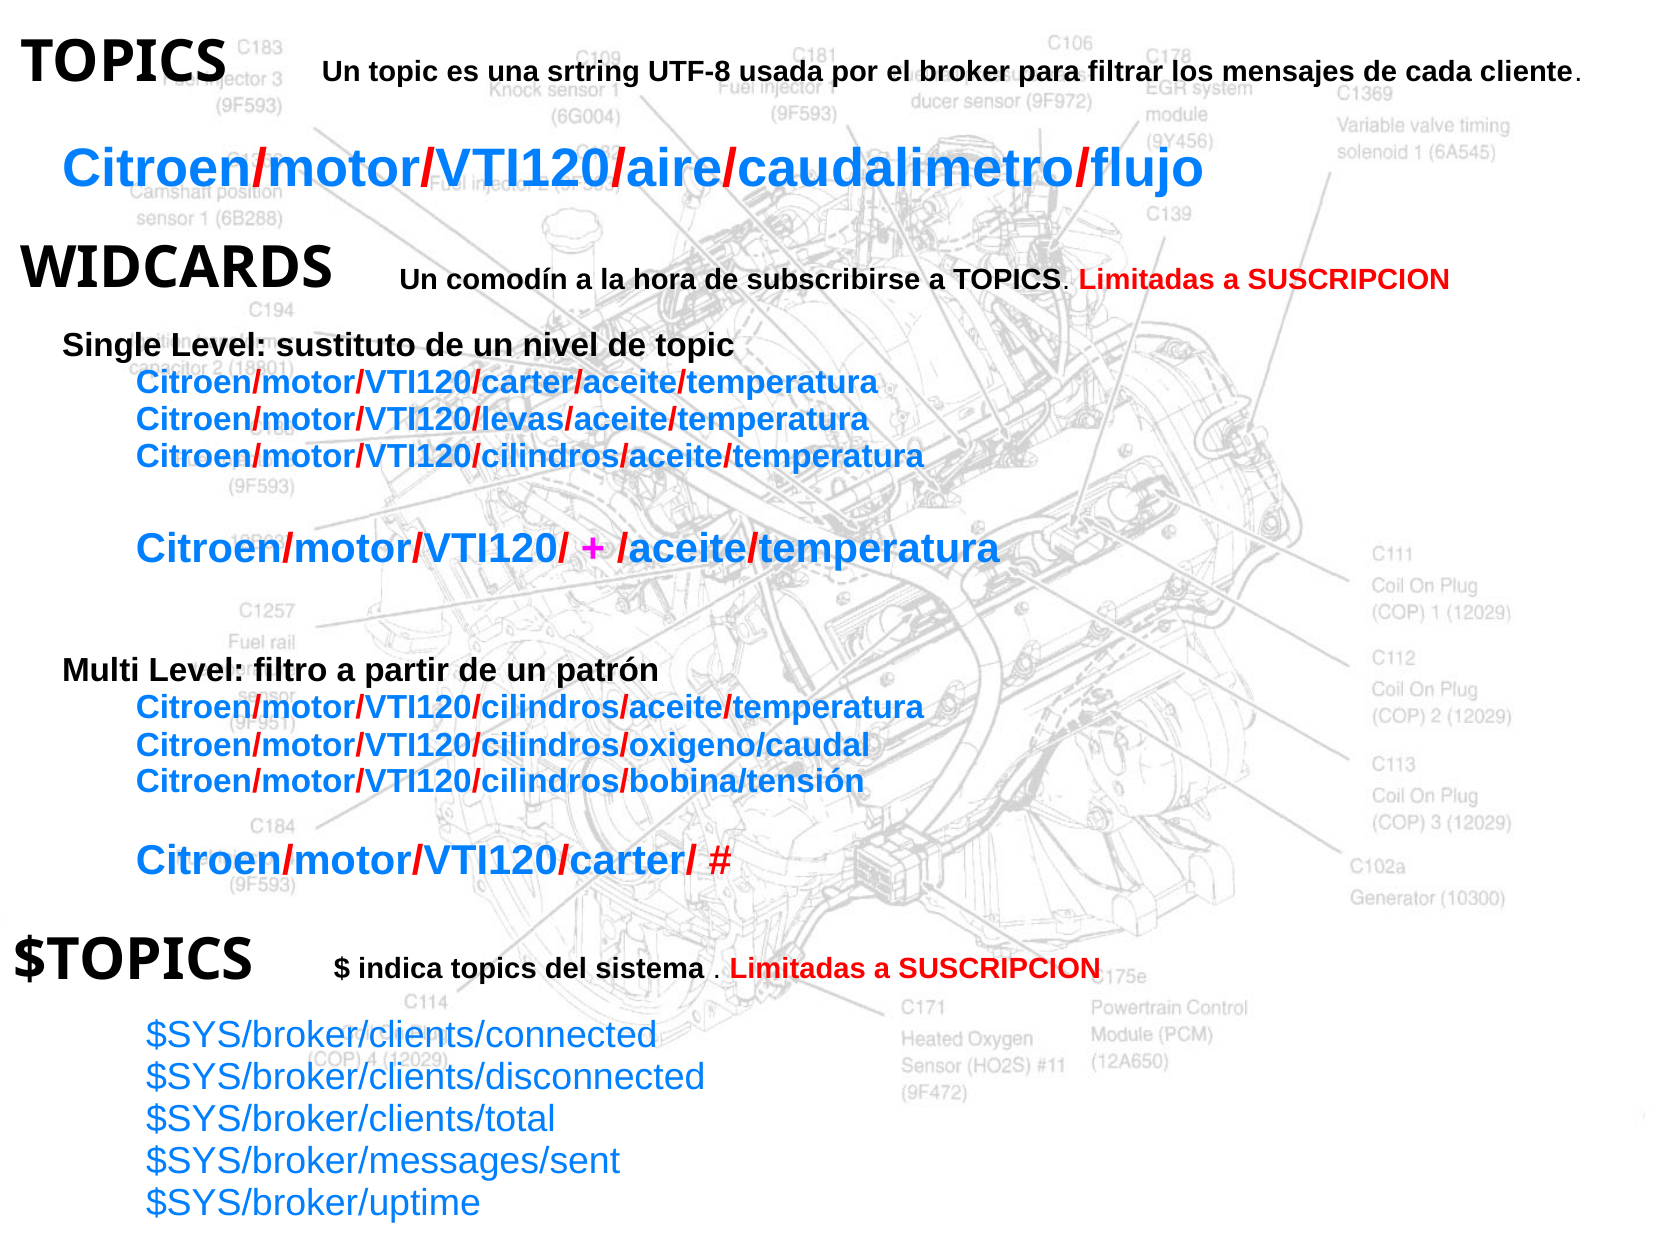

TOPICS
Un topic es una srtring UTF-8 usada por el broker para filtrar los mensajes de cada cliente.
Citroen/motor/VTI120/aire/caudalimetro/flujo
WIDCARDS
Un comodín a la hora de subscribirse a TOPICS. Limitadas a SUSCRIPCION
Single Level: sustituto de un nivel de topic
	Citroen/motor/VTI120/carter/aceite/temperatura
	Citroen/motor/VTI120/levas/aceite/temperatura
	Citroen/motor/VTI120/cilindros/aceite/temperatura
	Citroen/motor/VTI120/ + /aceite/temperatura
Multi Level: filtro a partir de un patrón
	Citroen/motor/VTI120/cilindros/aceite/temperatura
	Citroen/motor/VTI120/cilindros/oxigeno/caudal
	Citroen/motor/VTI120/cilindros/bobina/tensión
	Citroen/motor/VTI120/carter/ #
$TOPICS
$ indica topics del sistema . Limitadas a SUSCRIPCION
$SYS/broker/clients/connected
$SYS/broker/clients/disconnected
$SYS/broker/clients/total
$SYS/broker/messages/sent
$SYS/broker/uptime